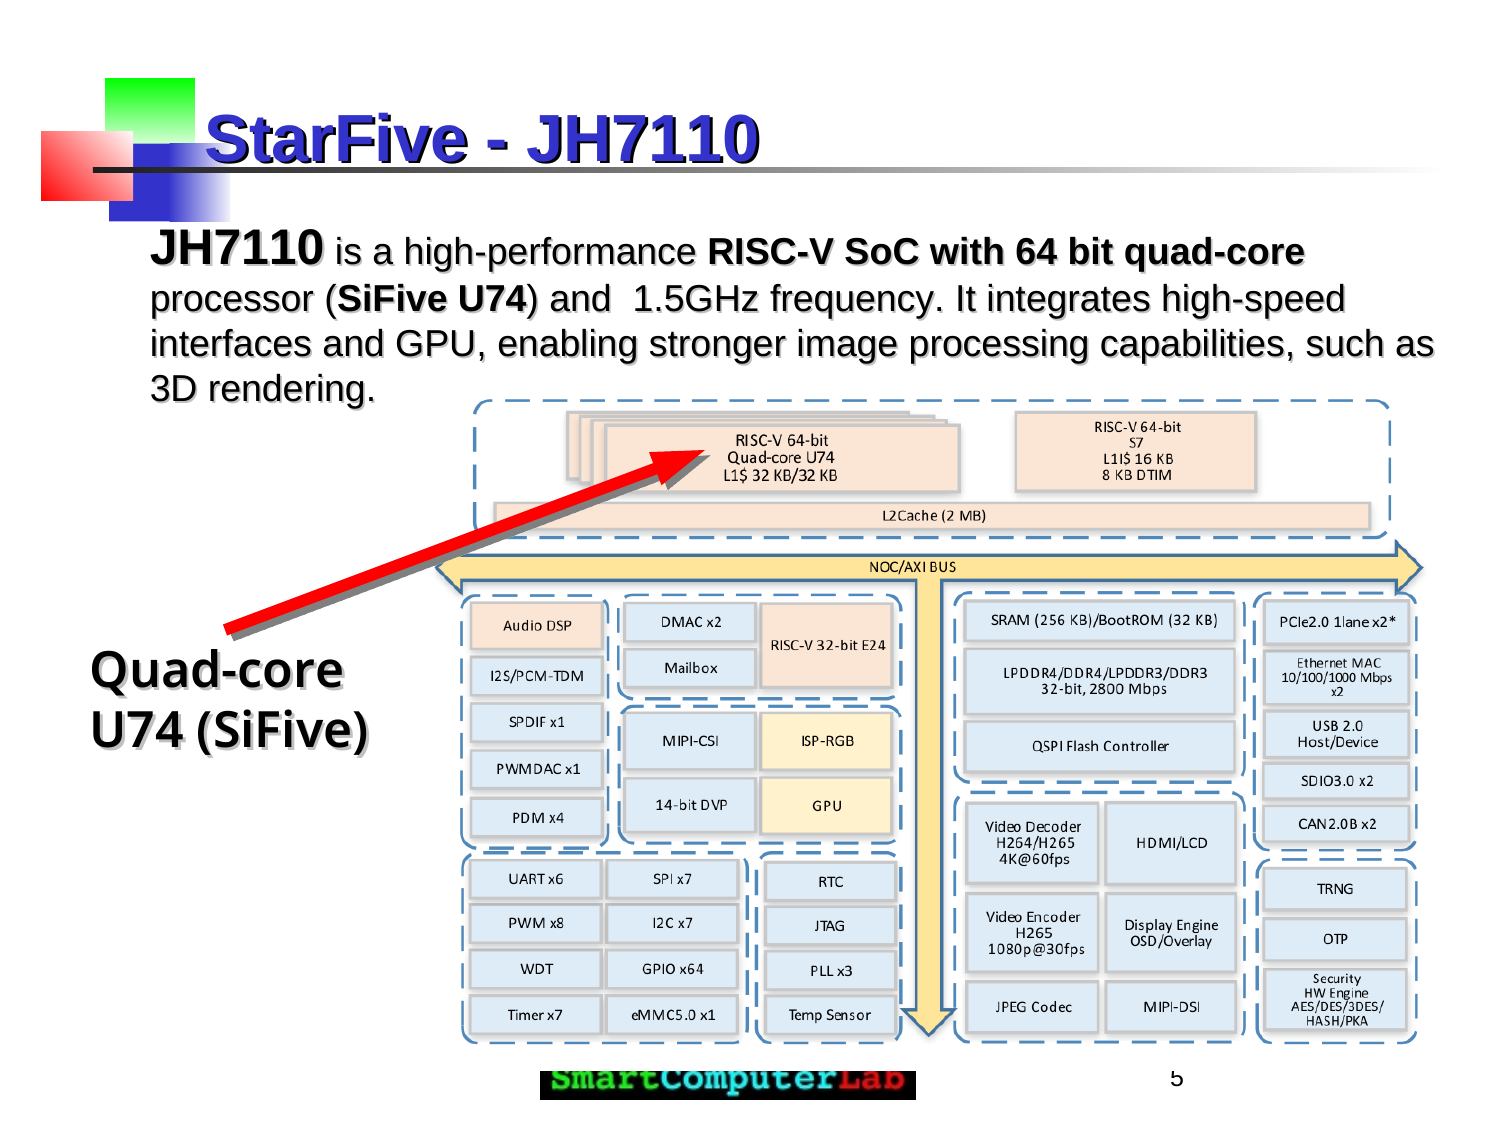

# StarFive - JH7110
JH7110 is a high-performance RISC-V SoC with 64 bit quad-core processor (SiFive U74) and 1.5GHz frequency. It integrates high-speed interfaces and GPU, enabling stronger image processing capabilities, such as 3D rendering.
Quad-core U74 (SiFive)
5